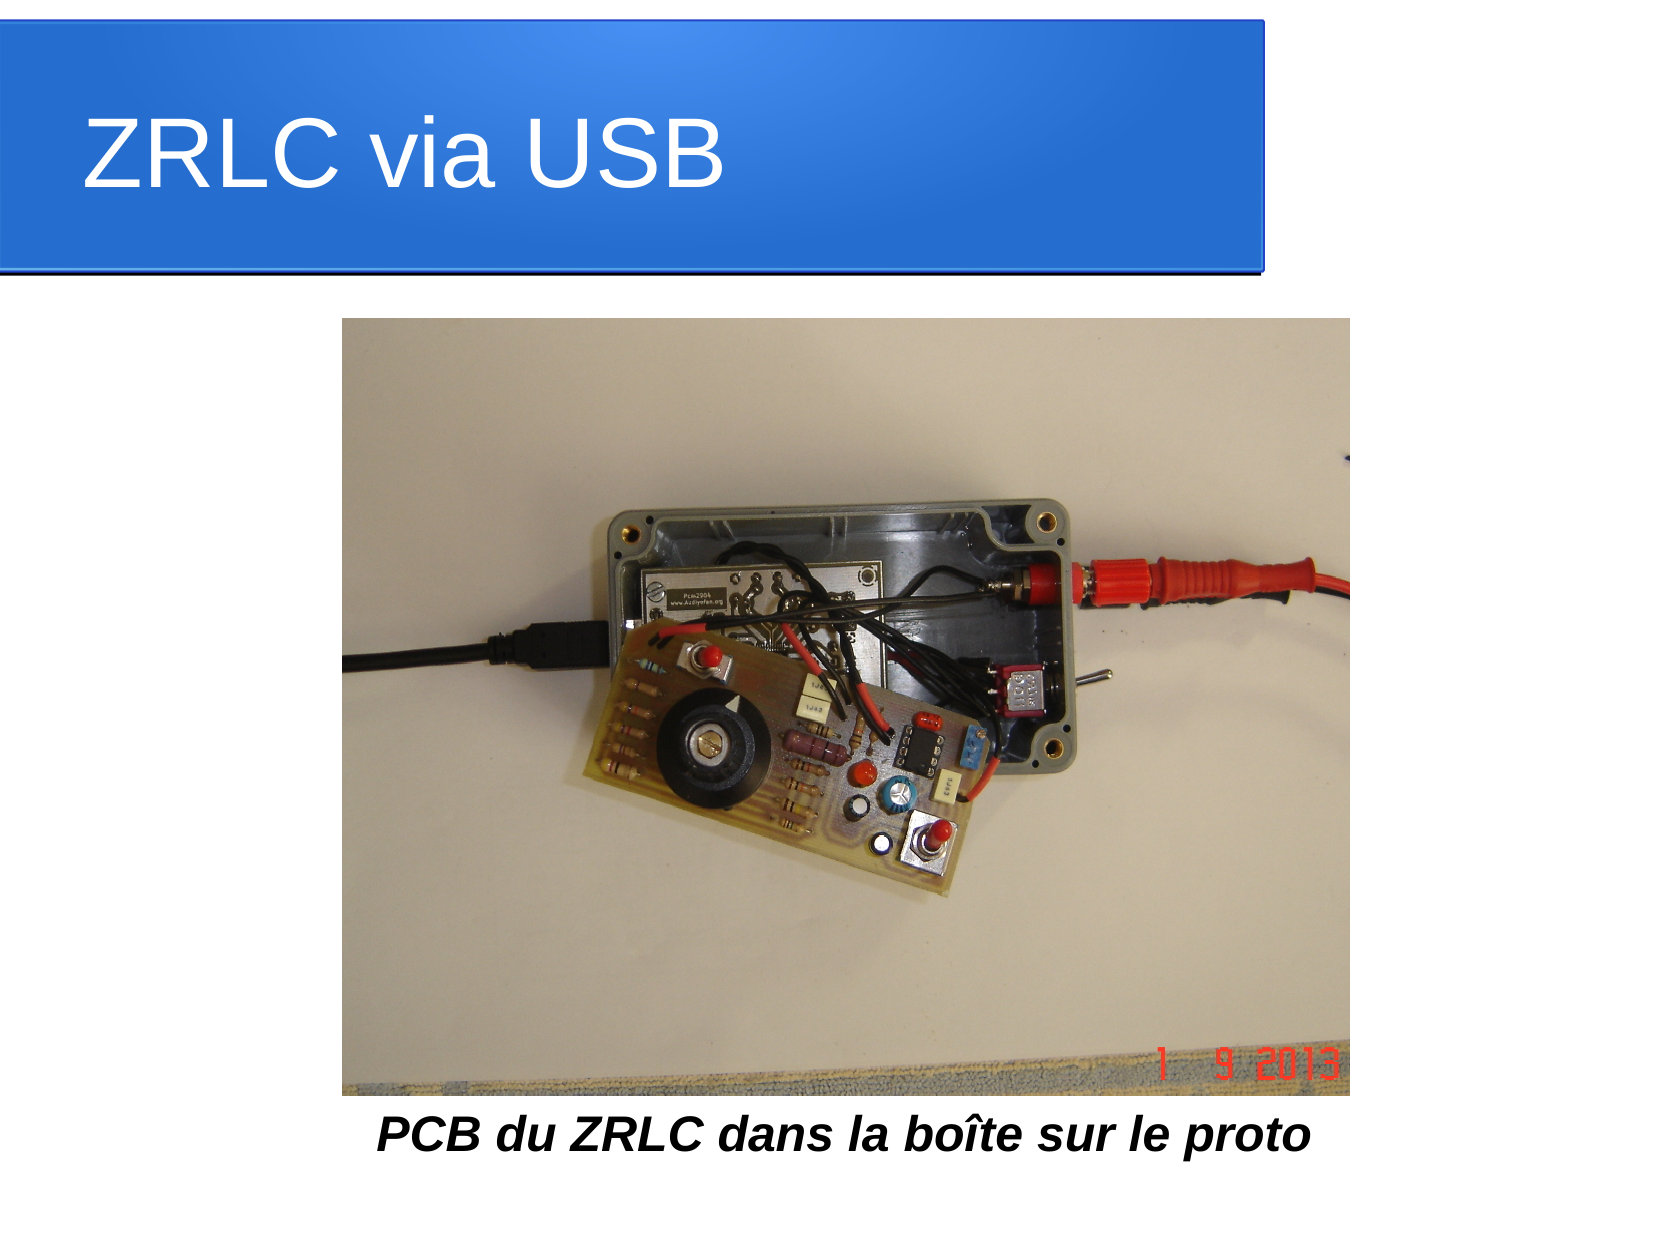

# ZRLC via USB
PCB du ZRLC dans la boîte sur le proto